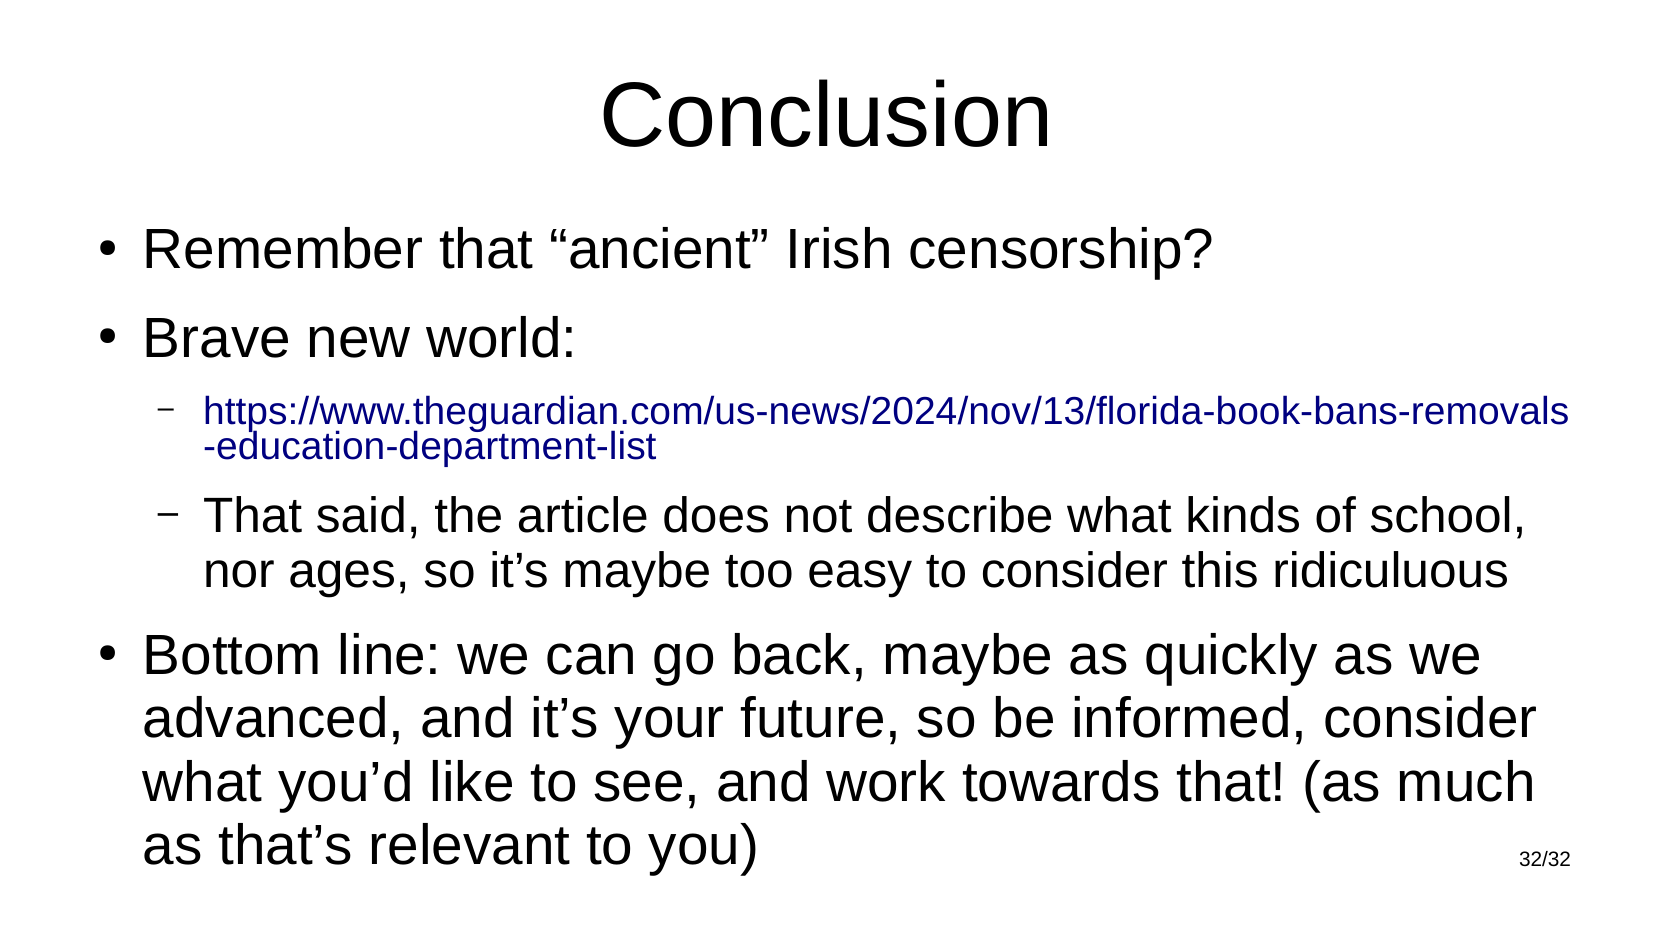

# Conclusion
Remember that “ancient” Irish censorship?
Brave new world:
https://www.theguardian.com/us-news/2024/nov/13/florida-book-bans-removals-education-department-list
That said, the article does not describe what kinds of school, nor ages, so it’s maybe too easy to consider this ridiculuous
Bottom line: we can go back, maybe as quickly as we advanced, and it’s your future, so be informed, consider what you’d like to see, and work towards that! (as much as that’s relevant to you)
32